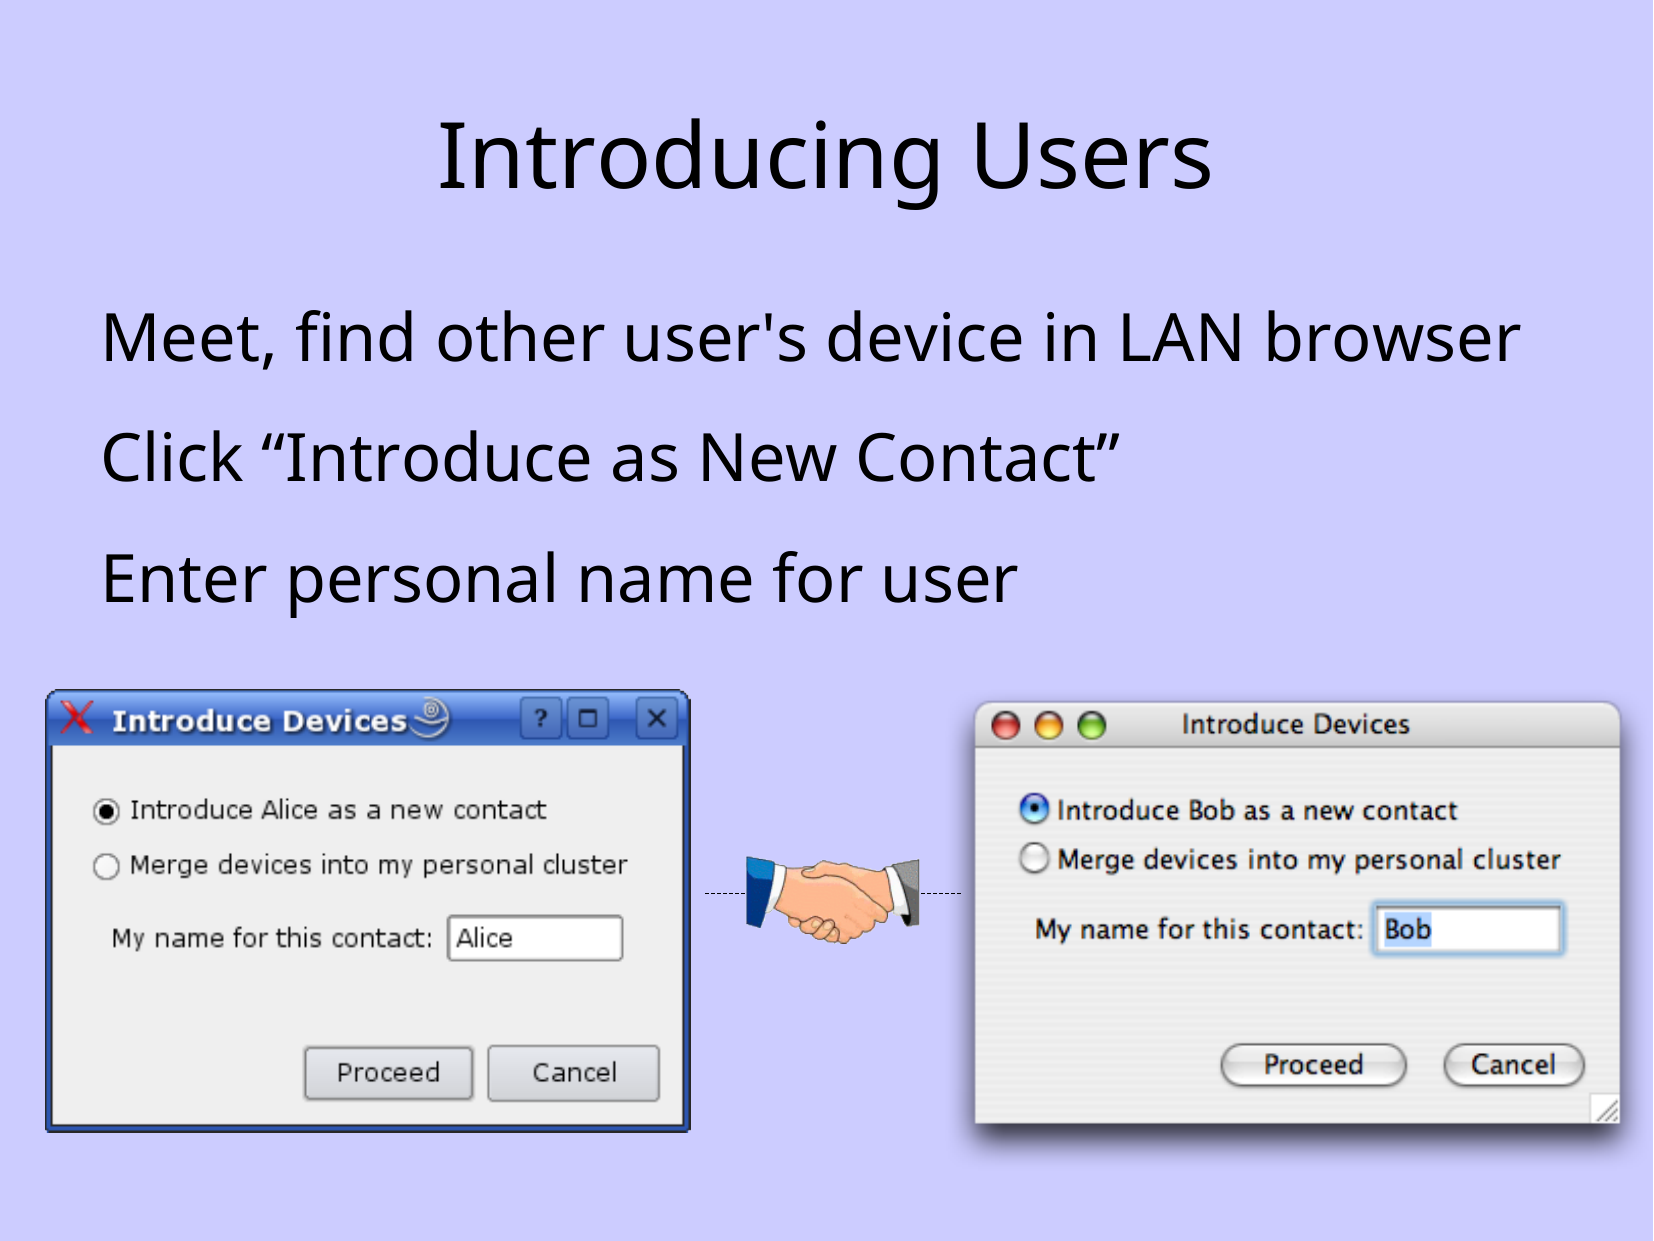

# Introducing Users
Meet, find other user's device in LAN browser
Click “Introduce as New Contact”
Enter personal name for user